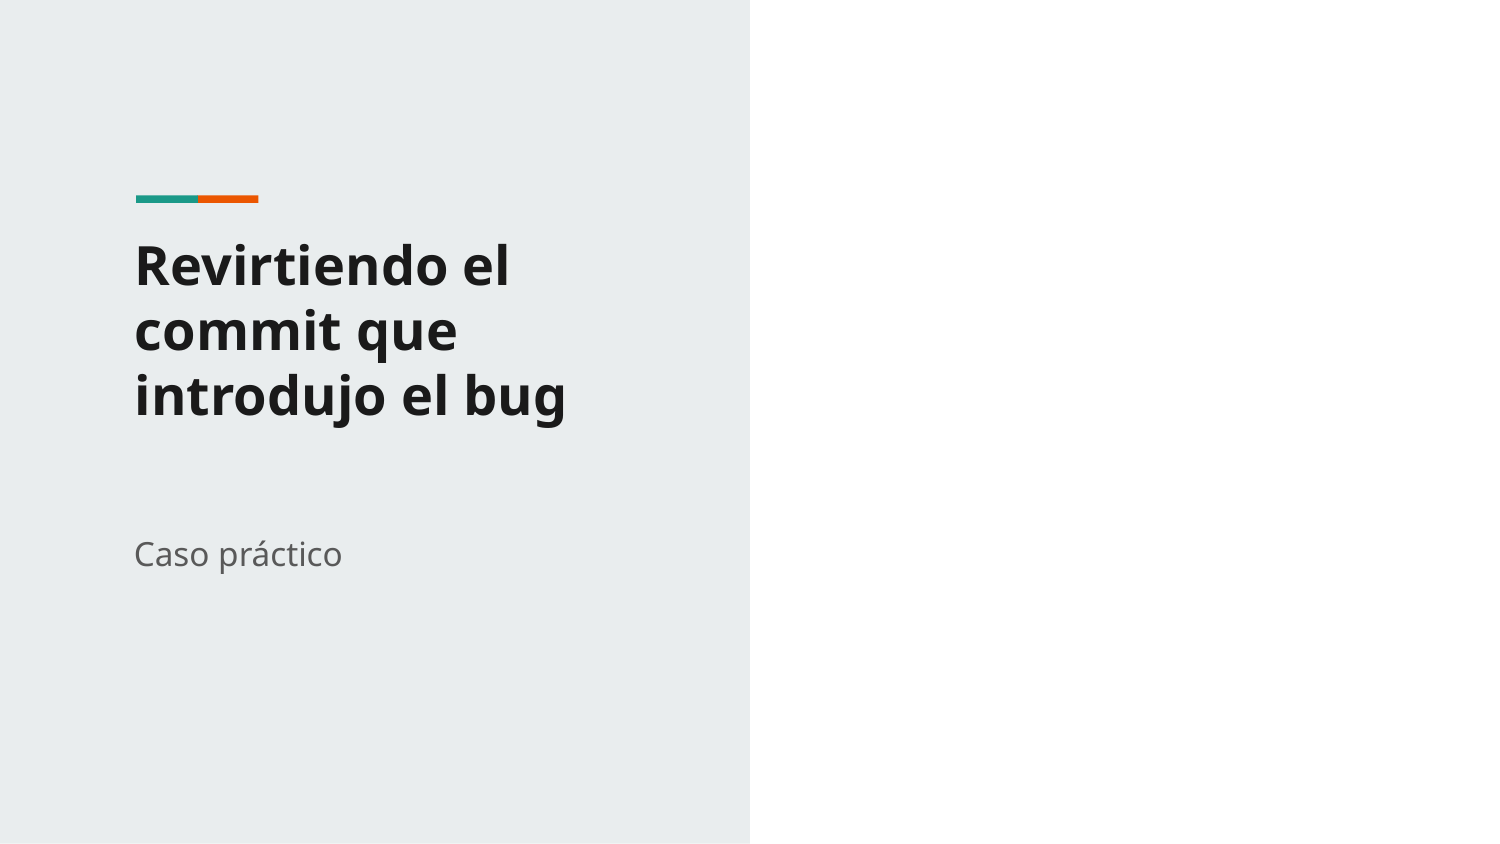

# Revirtiendo el commit que introdujo el bug
Caso práctico